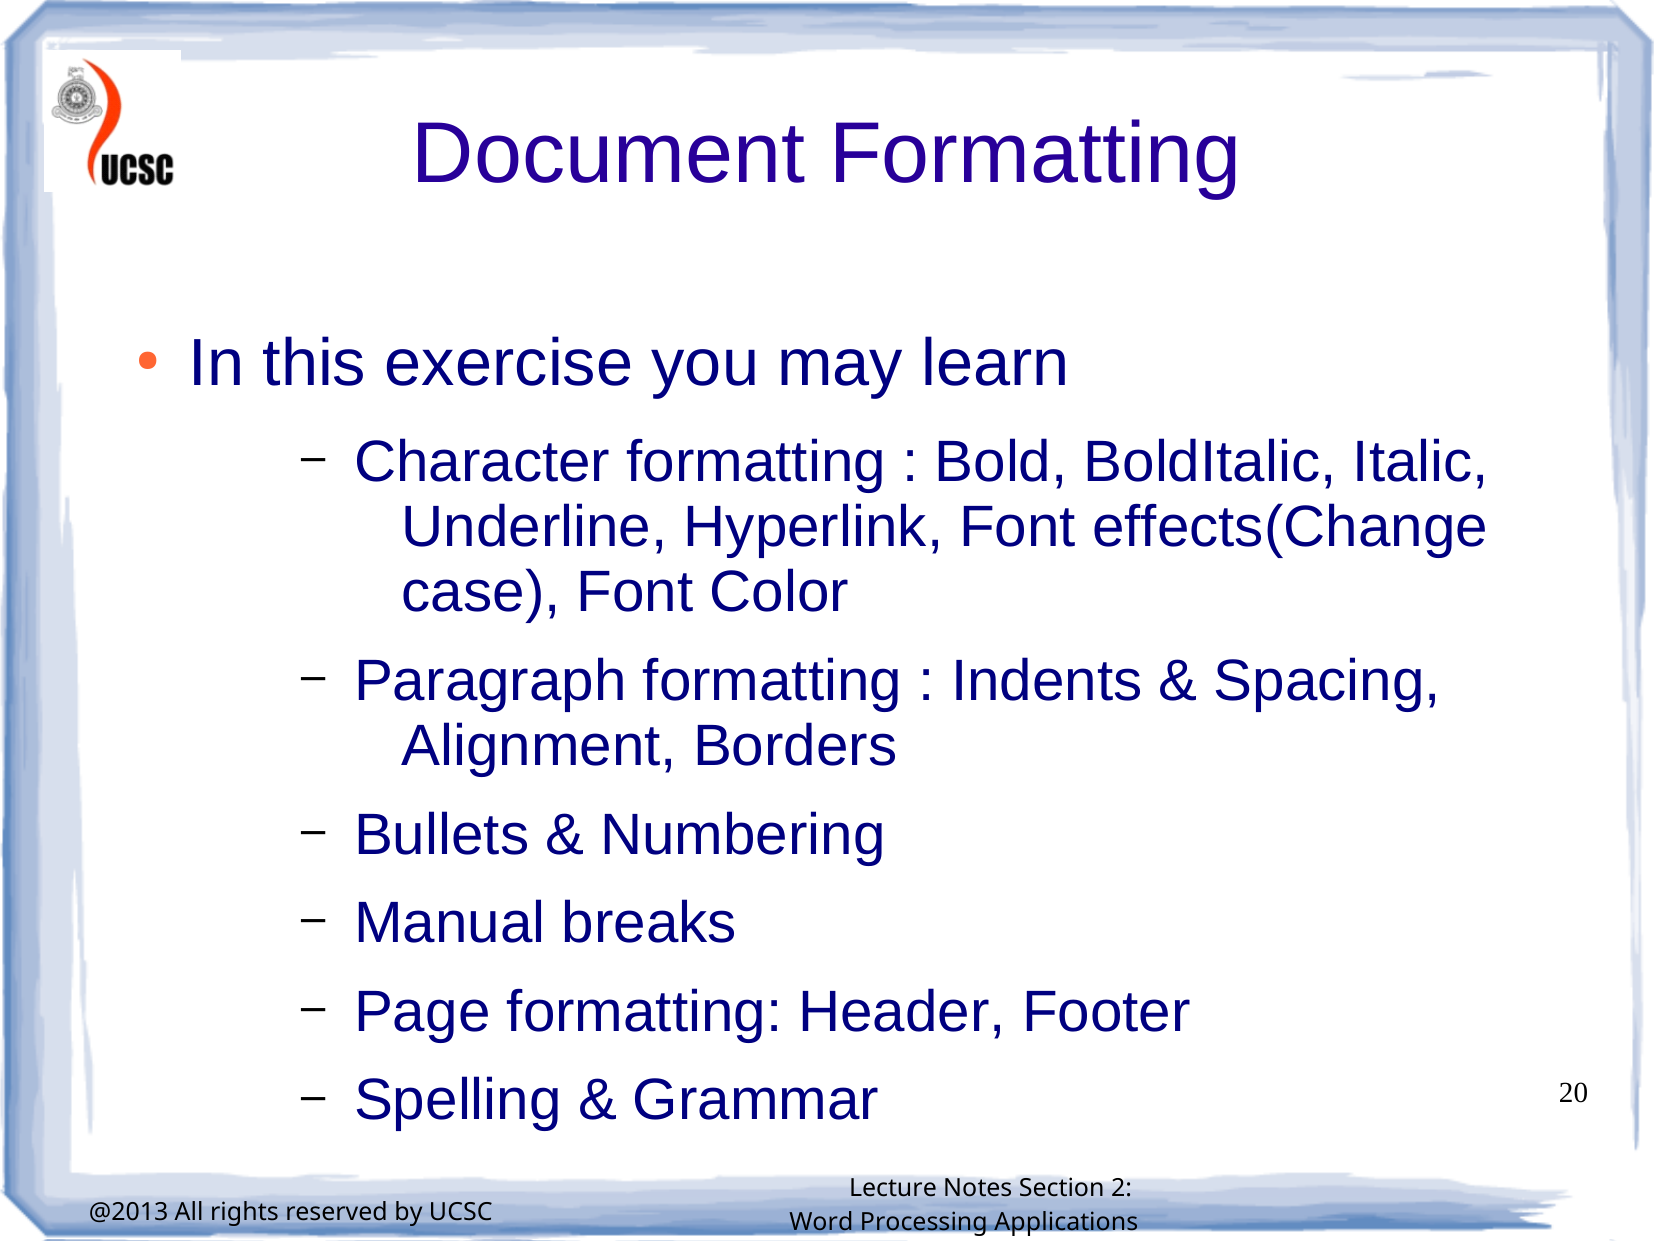

# Document Formatting
In this exercise you may learn
Character formatting : Bold, BoldItalic, Italic, Underline, Hyperlink, Font effects(Change case), Font Color
Paragraph formatting : Indents & Spacing, Alignment, Borders
Bullets & Numbering
Manual breaks
Page formatting: Header, Footer
Spelling & Grammar
20